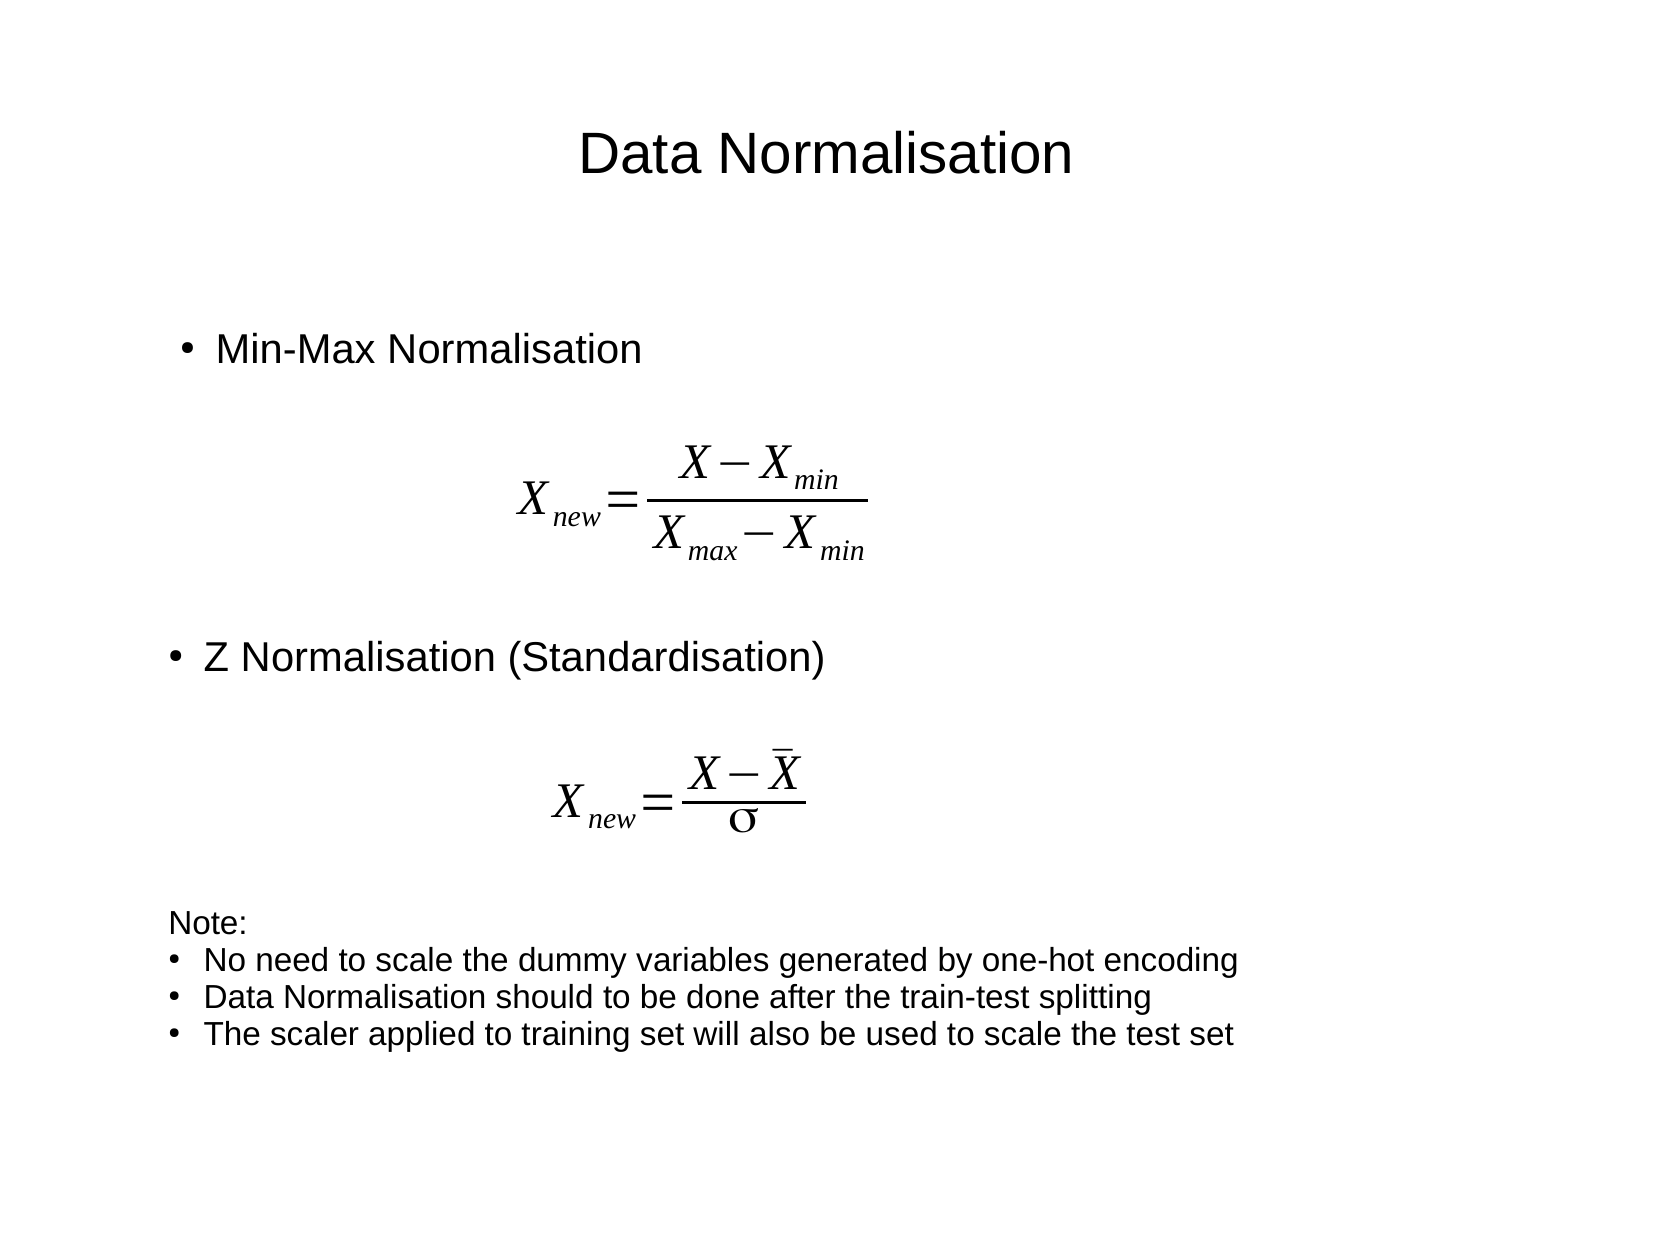

# Data Normalisation
Min-Max Normalisation
Z Normalisation (Standardisation)
Note:
No need to scale the dummy variables generated by one-hot encoding
Data Normalisation should to be done after the train-test splitting
The scaler applied to training set will also be used to scale the test set